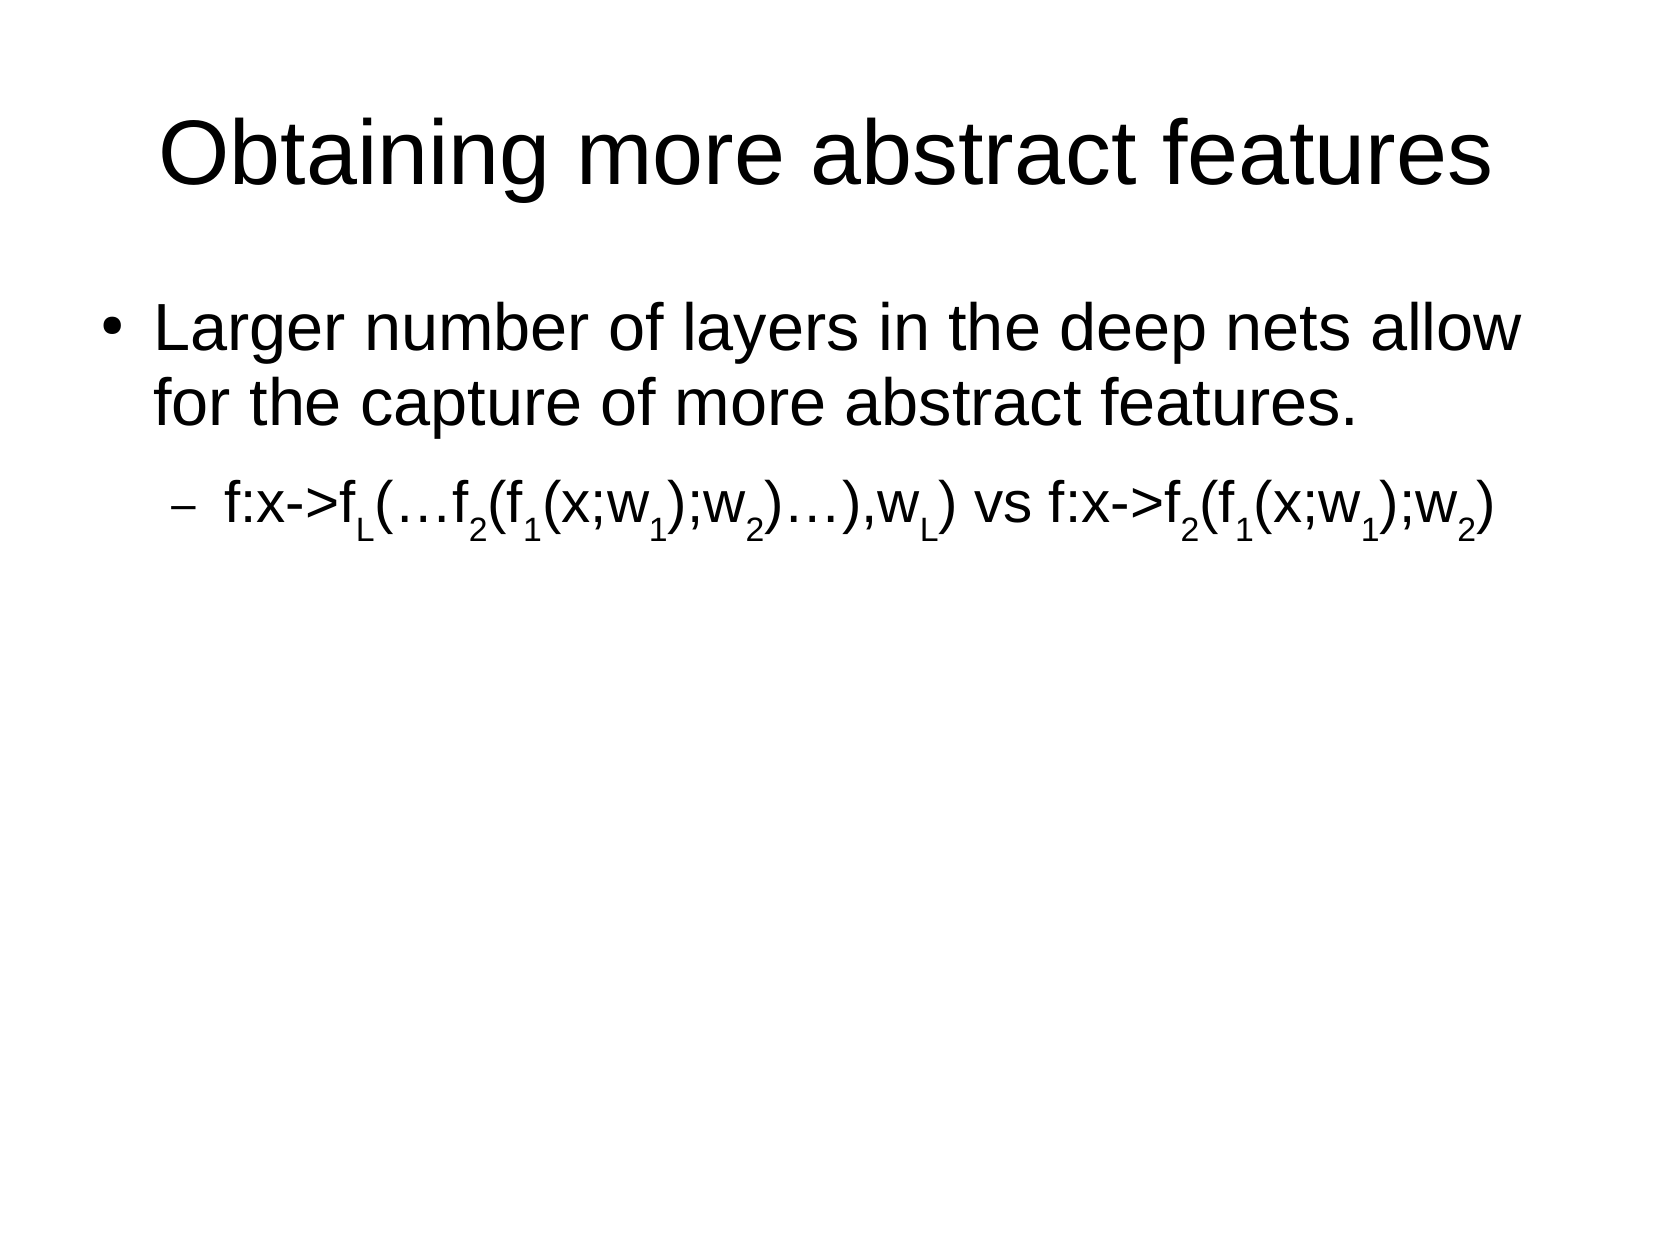

# Obtaining more abstract features
Larger number of layers in the deep nets allow for the capture of more abstract features.
f:x->fL(…f2(f1(x;w1);w2)…),wL) vs f:x->f2(f1(x;w1);w2)